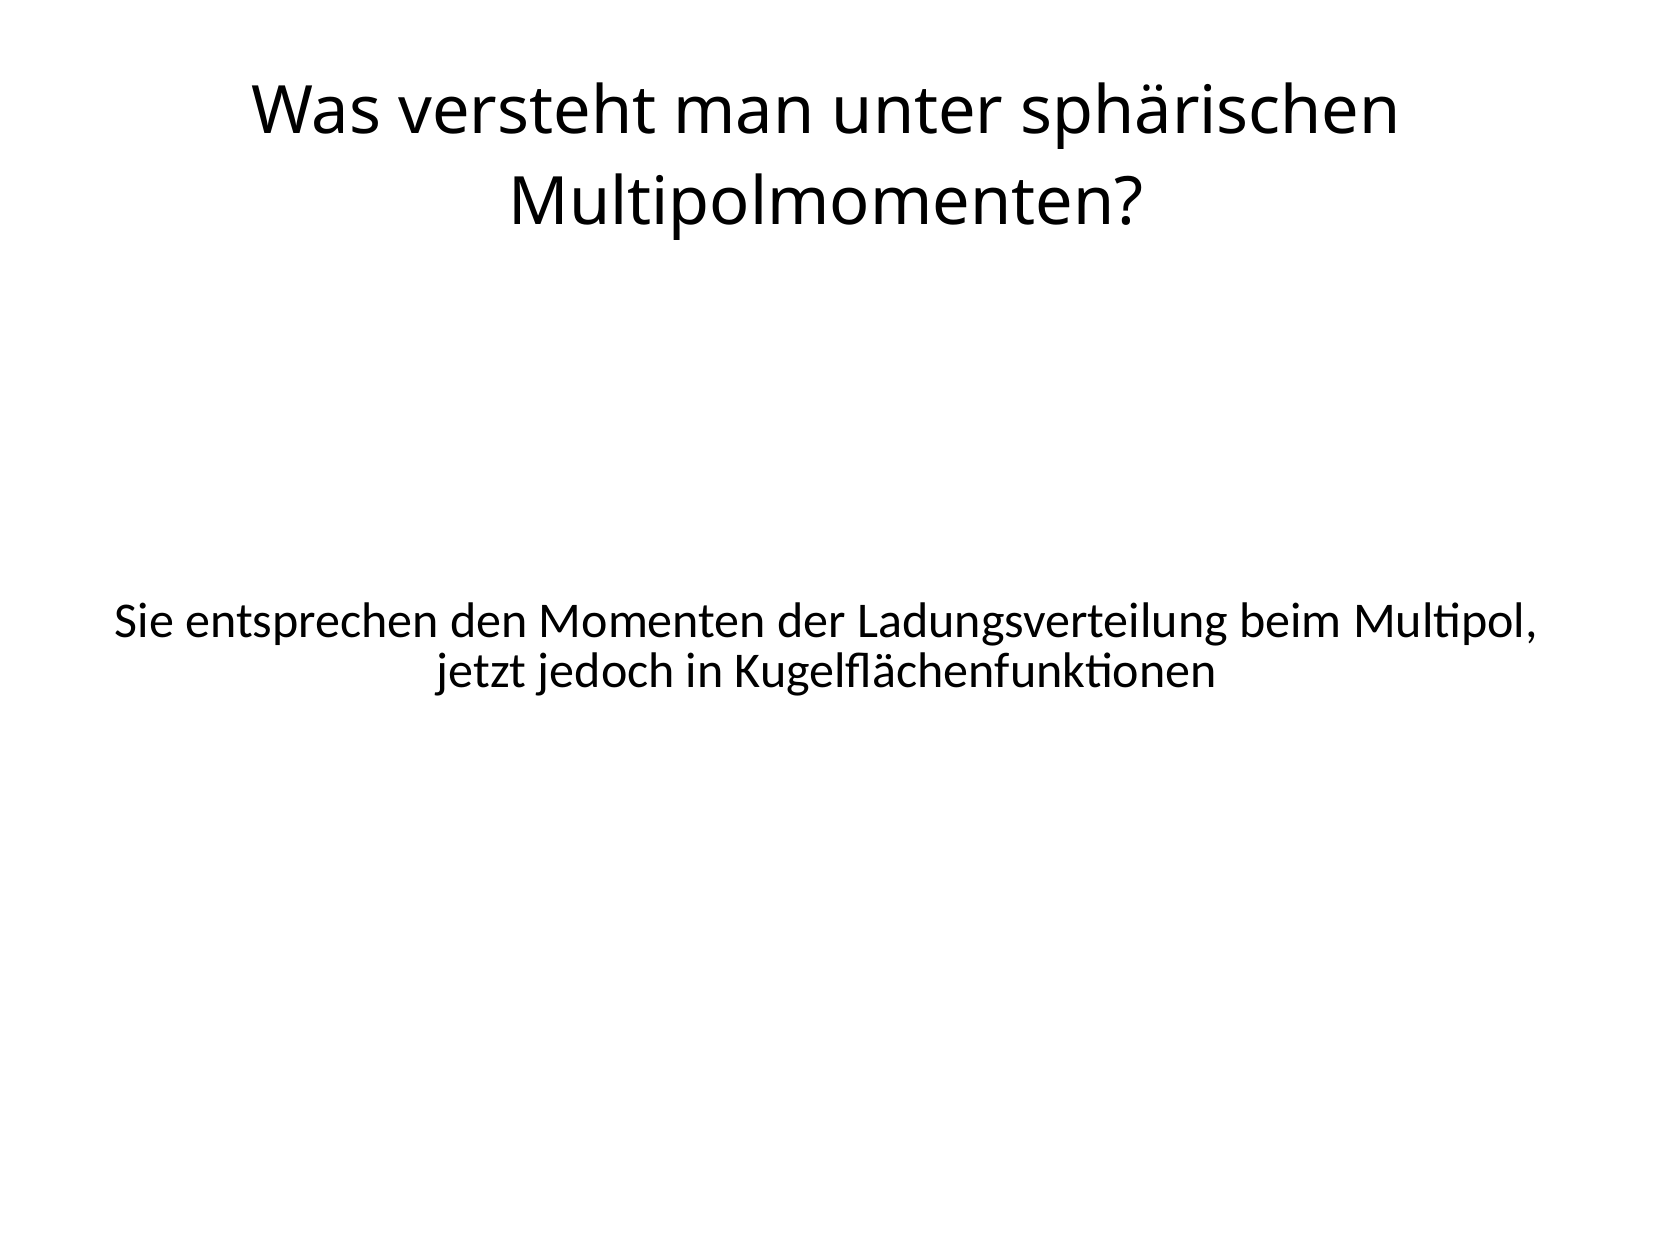

# Was versteht man unter sphärischen Multipolmomenten?
Sie entsprechen den Momenten der Ladungsverteilung beim Multipol, jetzt jedoch in Kugelflächenfunktionen